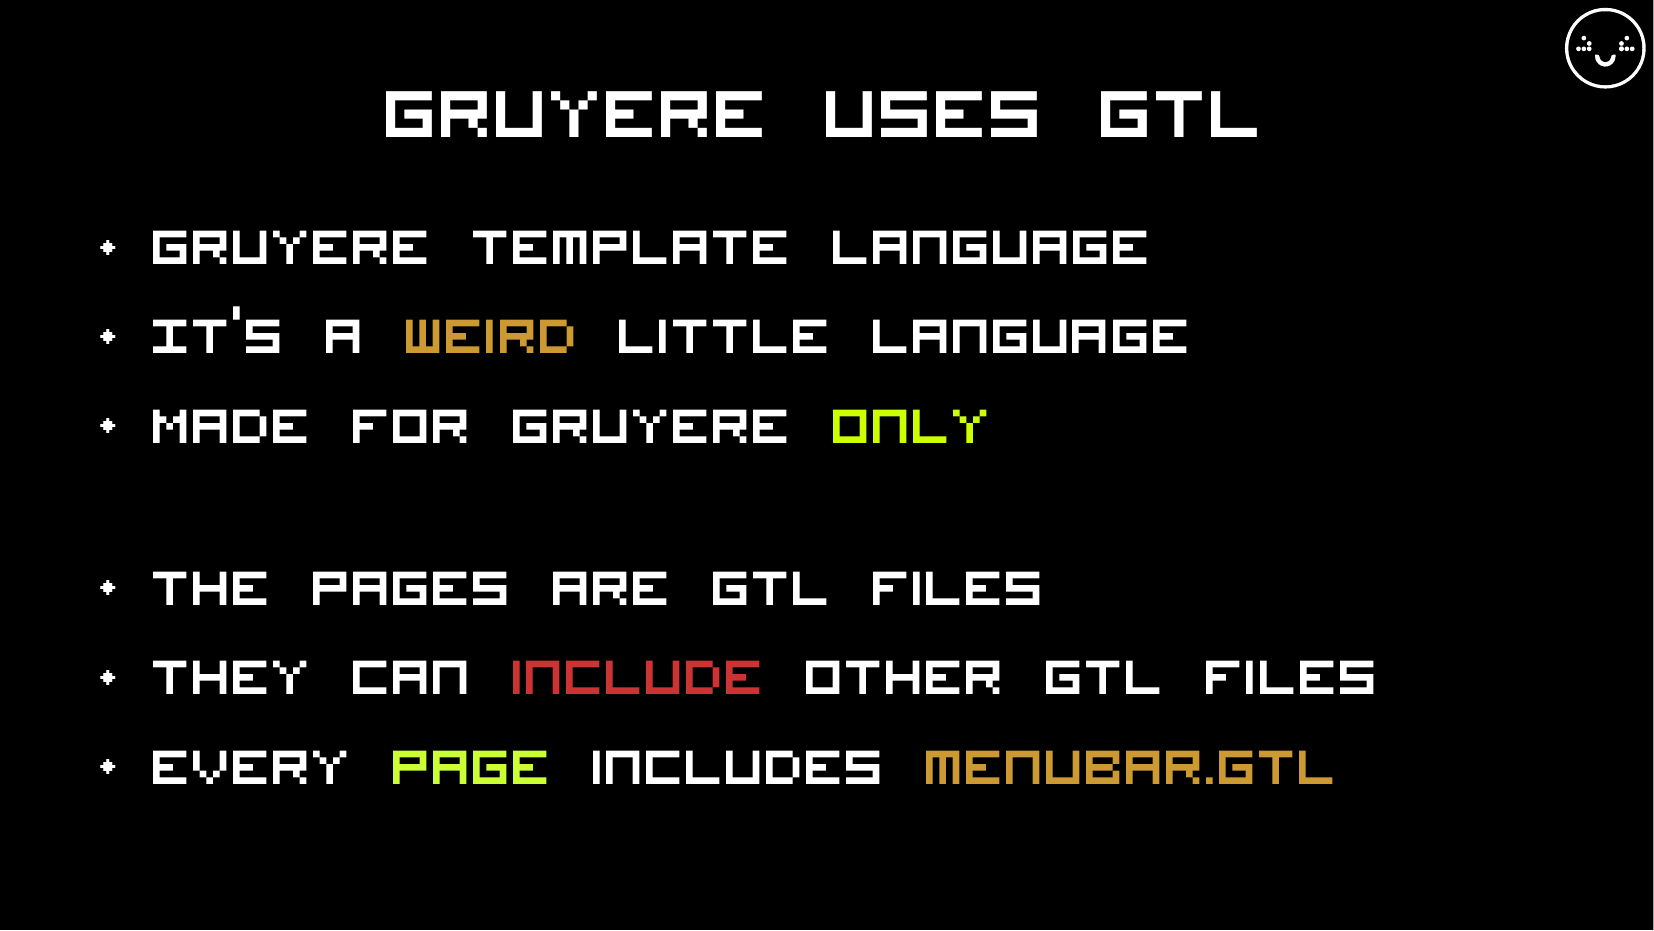

# Gruyere uses GTL
Gruyere template language
It’s a weird little language
Made for gruyere only
The pages are gtl files
They can include other gtl files
Every page includes menubar.gtl